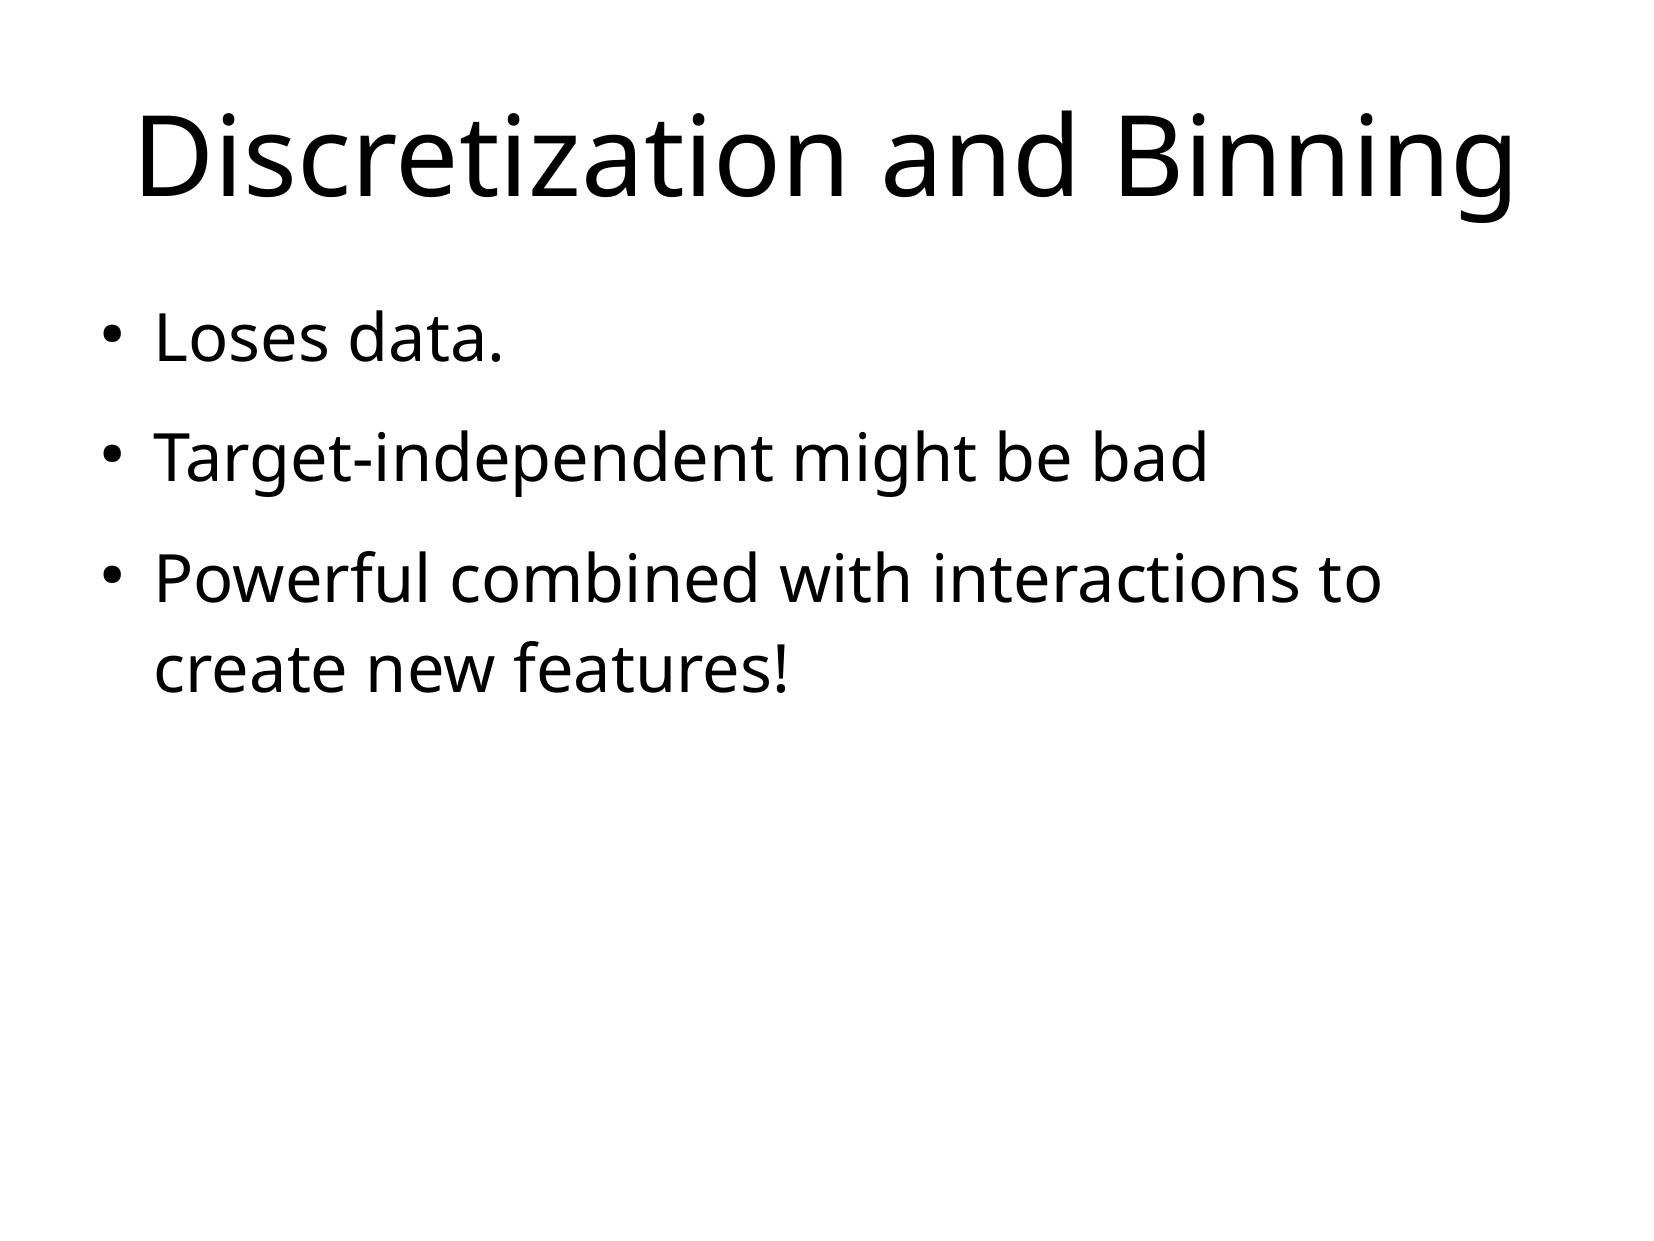

# Discretization and Binning
Loses data.
Target-independent might be bad
Powerful combined with interactions to create new features!